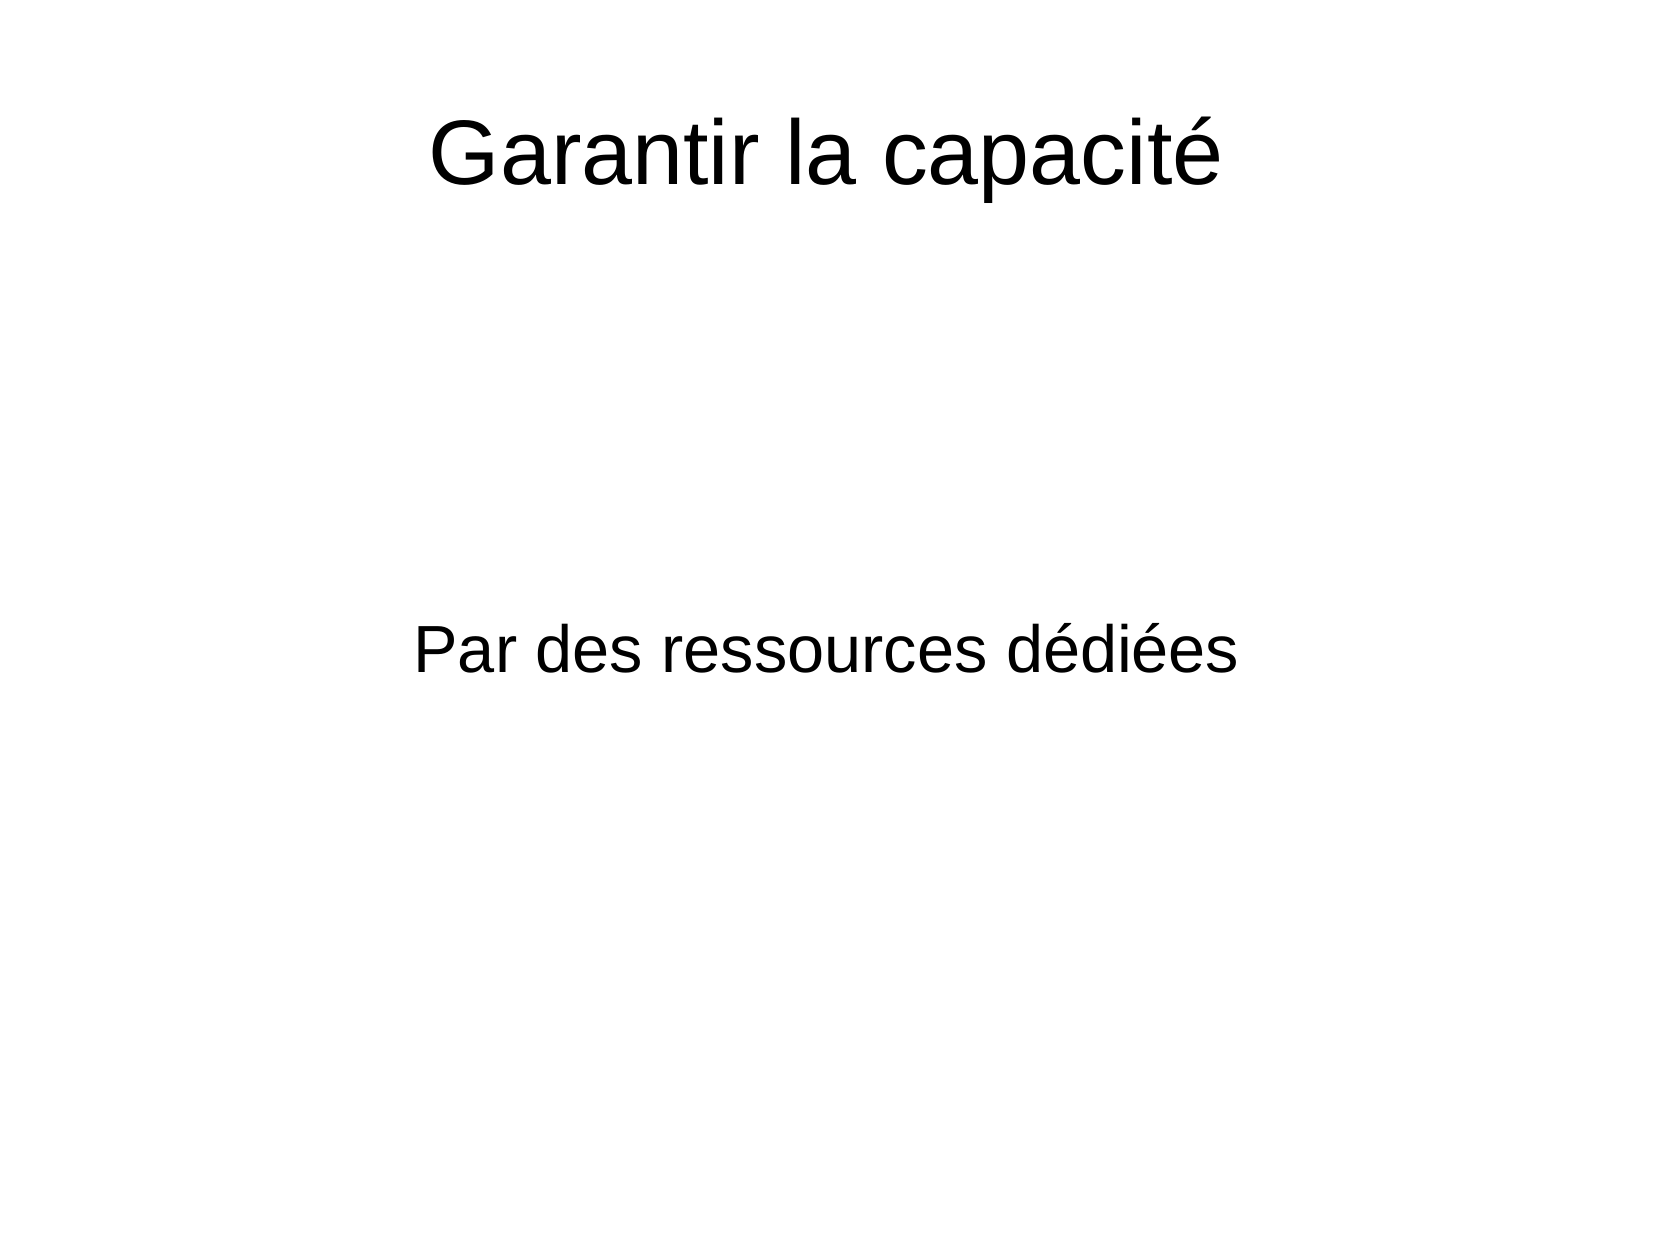

# Garantir la capacité
Par des ressources dédiées